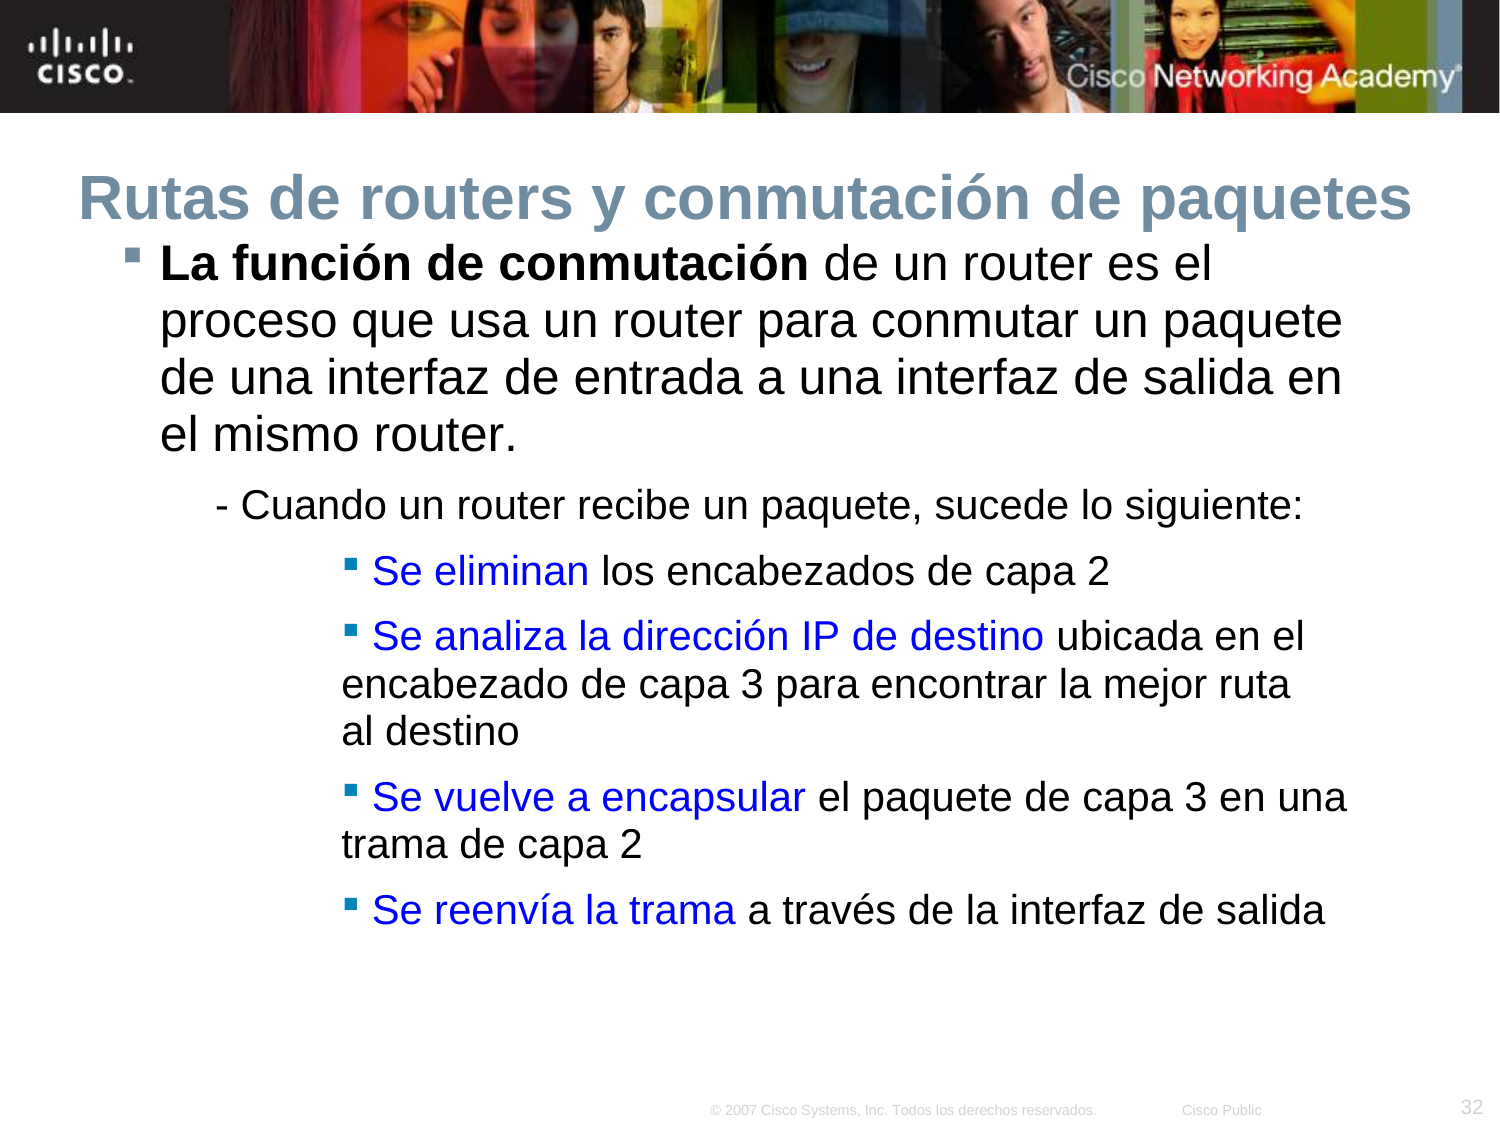

# Rutas de routers y conmutación de paquetes
La función de conmutación de un router es el proceso que usa un router para conmutar un paquete de una interfaz de entrada a una interfaz de salida en
el mismo router.
- Cuando un router recibe un paquete, sucede lo siguiente:
 Se eliminan los encabezados de capa 2
 Se analiza la dirección IP de destino ubicada en el encabezado de capa 3 para encontrar la mejor ruta
al destino
 Se vuelve a encapsular el paquete de capa 3 en una trama de capa 2
 Se reenvía la trama a través de la interfaz de salida